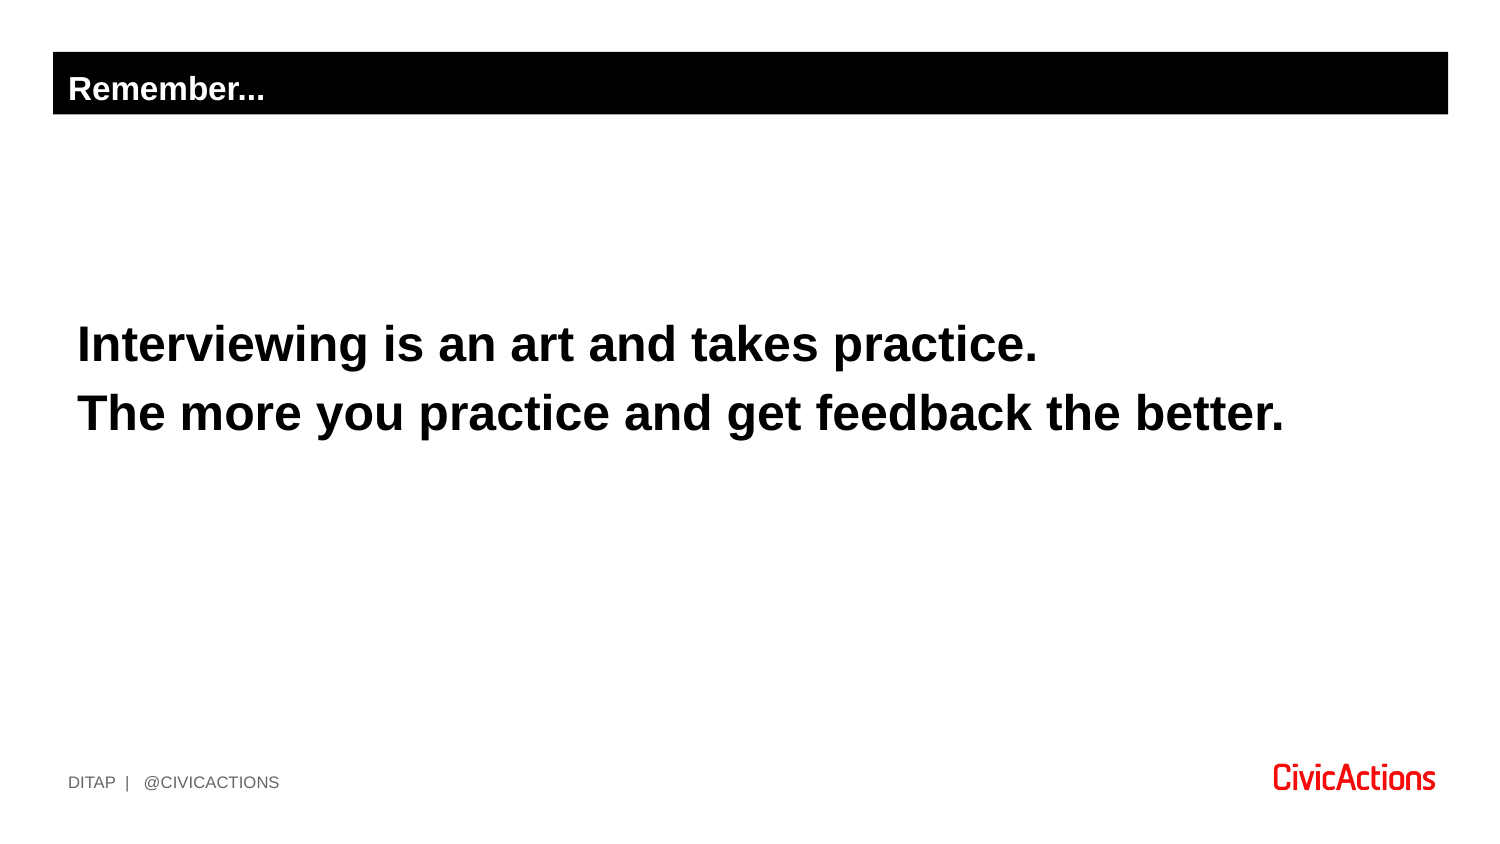

# Remember...
Interviewing is an art and takes practice.
The more you practice and get feedback the better.